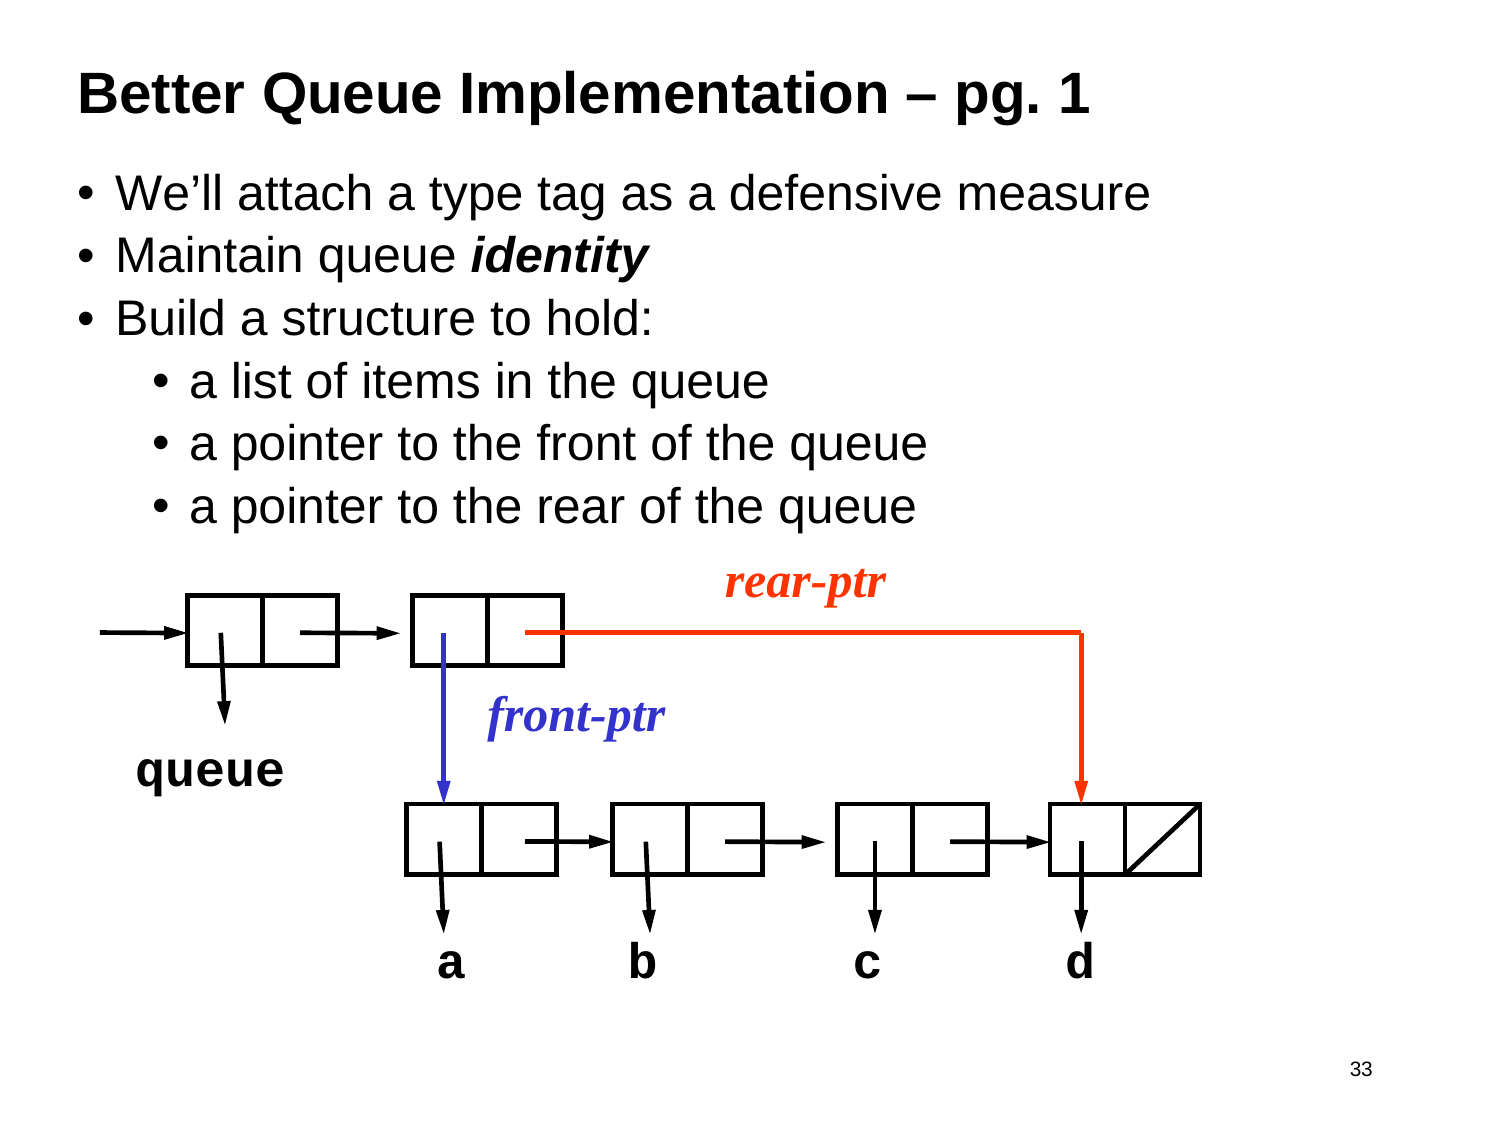

# Better Queue Implementation – pg. 1
We’ll attach a type tag as a defensive measure
Maintain queue identity
Build a structure to hold:
a list of items in the queue
a pointer to the front of the queue
a pointer to the rear of the queue
rear-ptr
front-ptr
queue
a
b
c
d
33